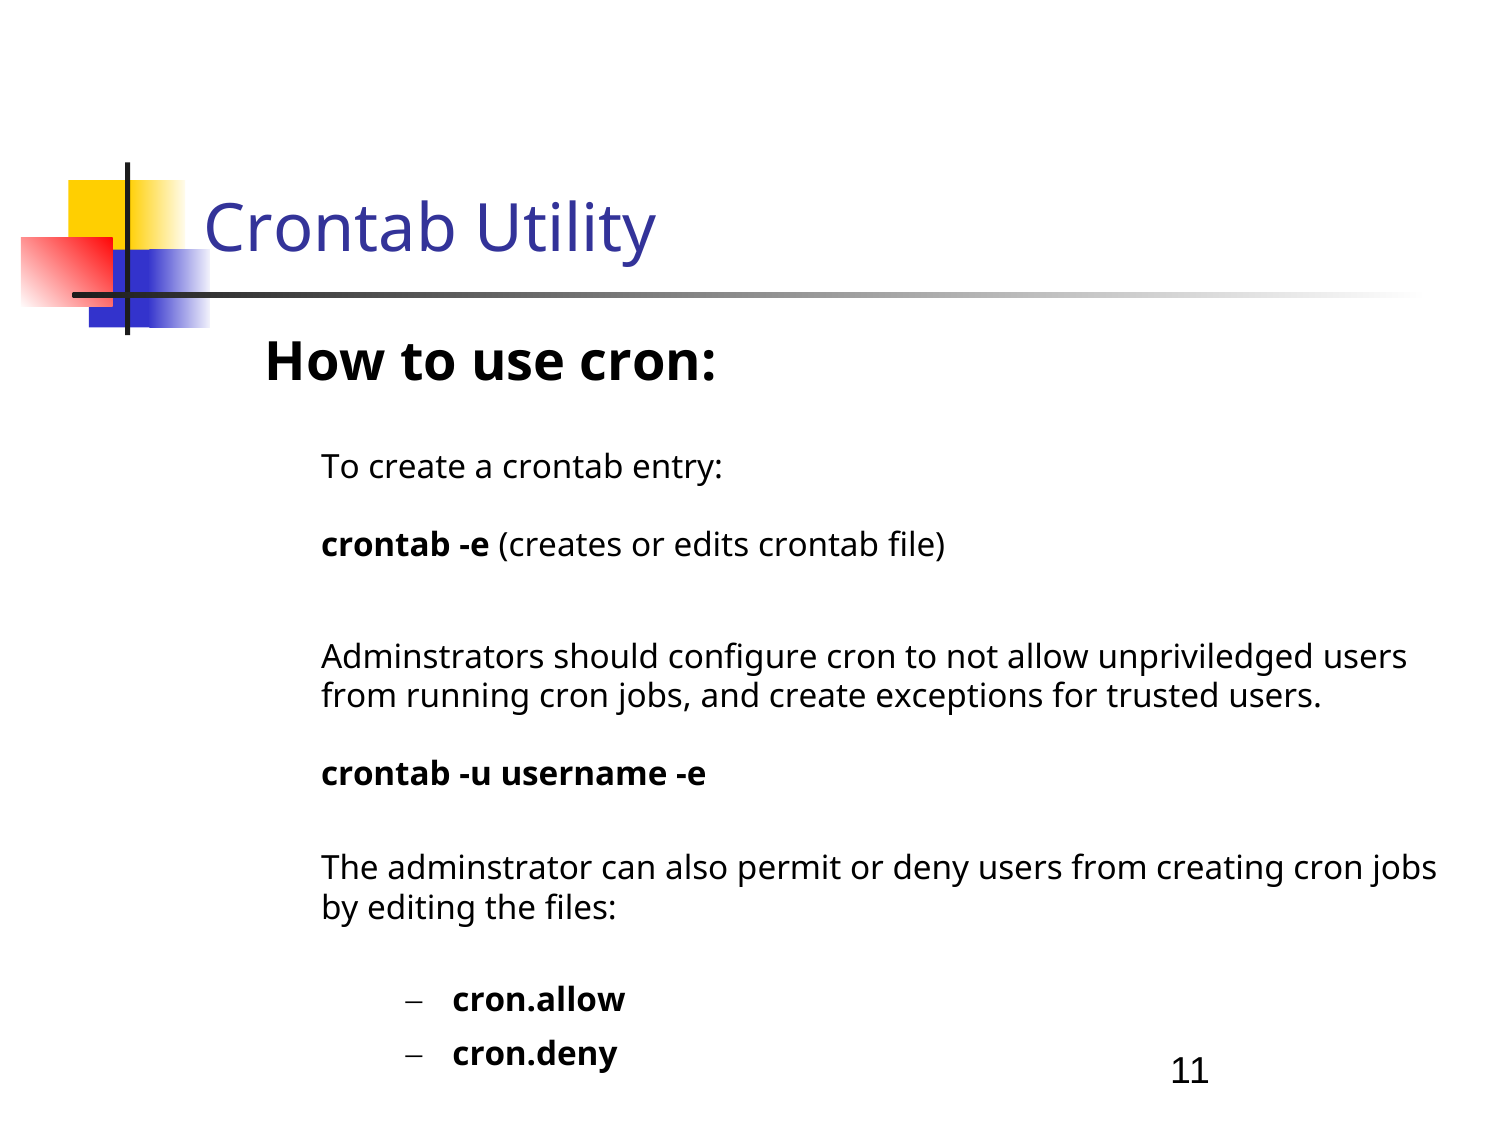

# Crontab Utility
How to use cron:
To create a crontab entry:
crontab -e (creates or edits crontab file)
Adminstrators should configure cron to not allow unpriviledged users from running cron jobs, and create exceptions for trusted users.
crontab -u username -e
The adminstrator can also permit or deny users from creating cron jobs by editing the files:
cron.allow
cron.deny
11